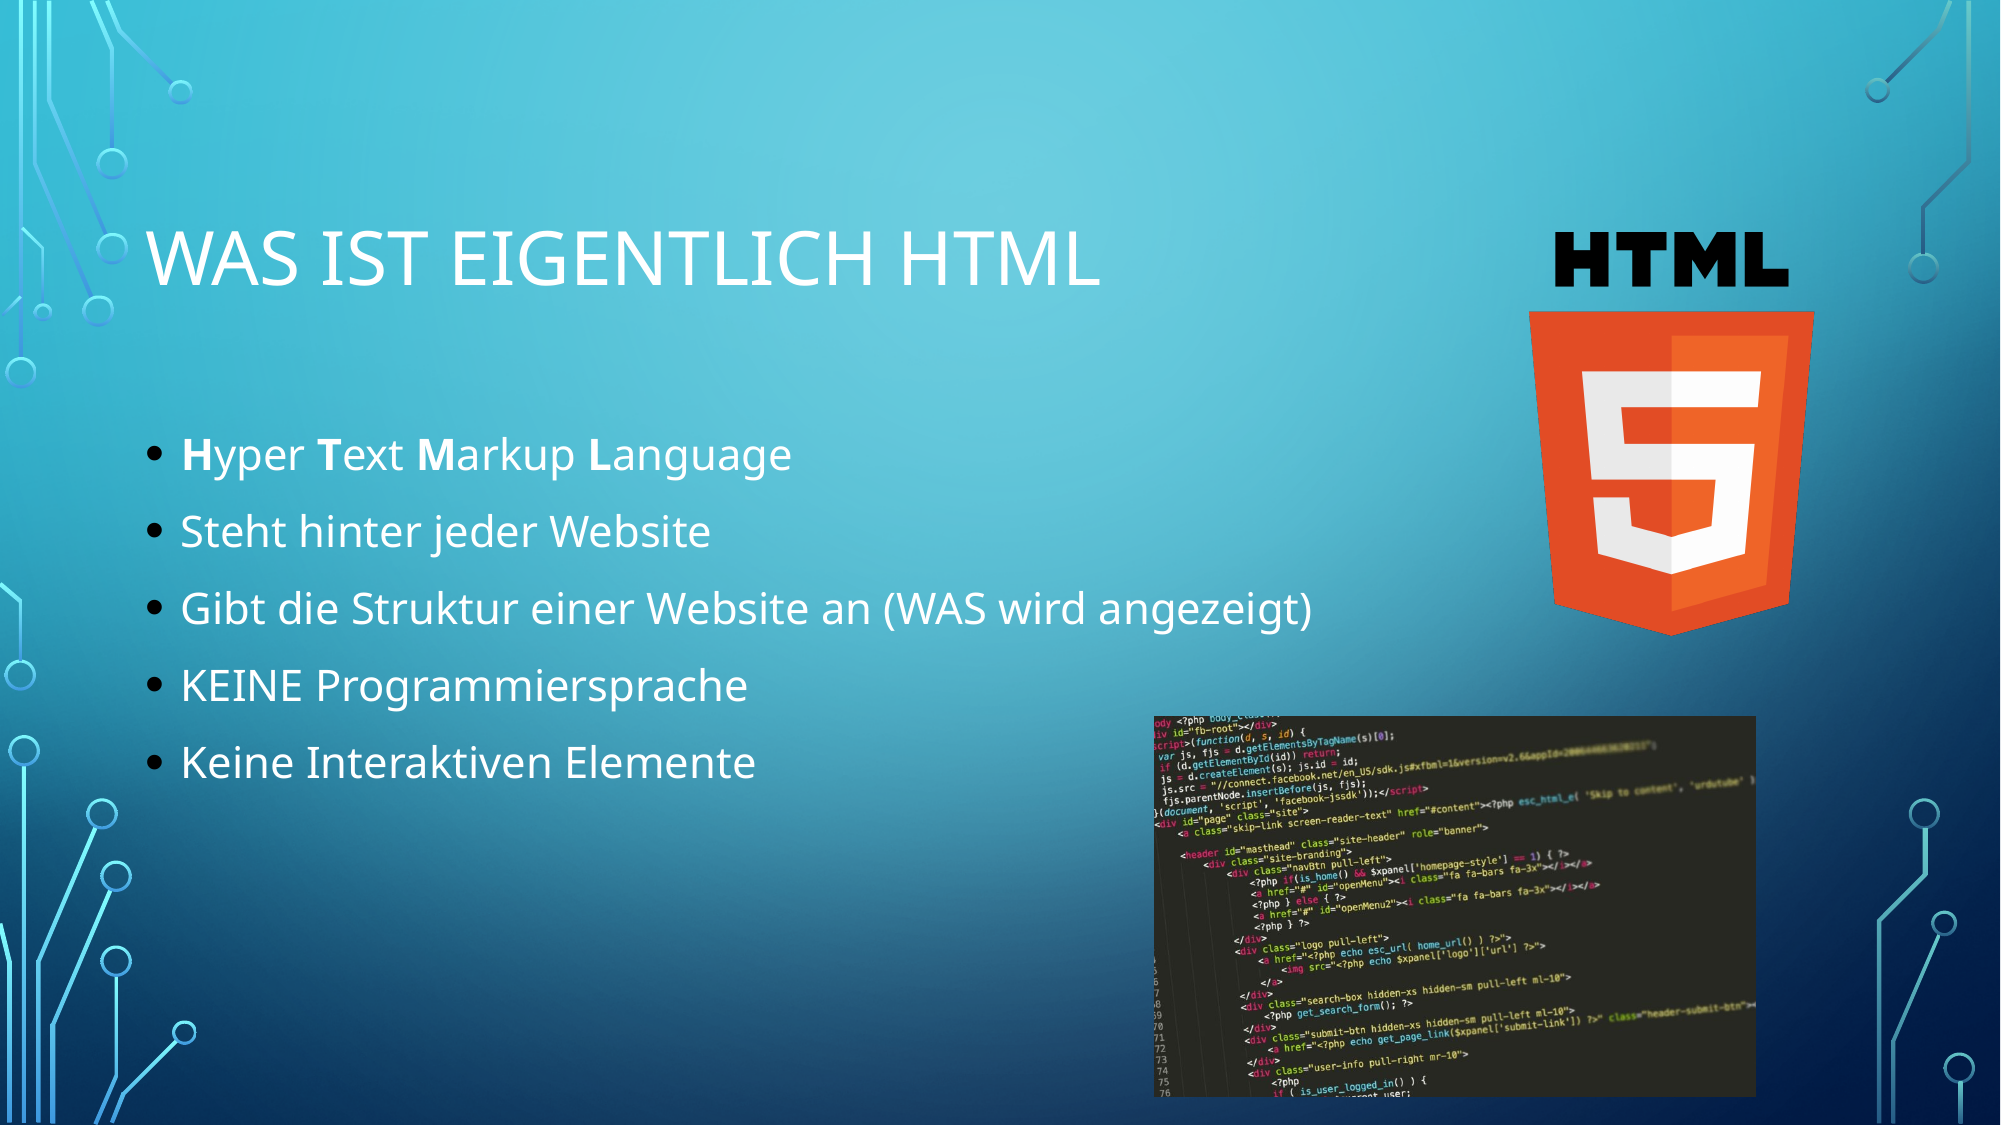

# Was ist eigentlich html
Hyper Text Markup Language
Steht hinter jeder Website
Gibt die Struktur einer Website an (WAS wird angezeigt)
KEINE Programmiersprache
Keine Interaktiven Elemente